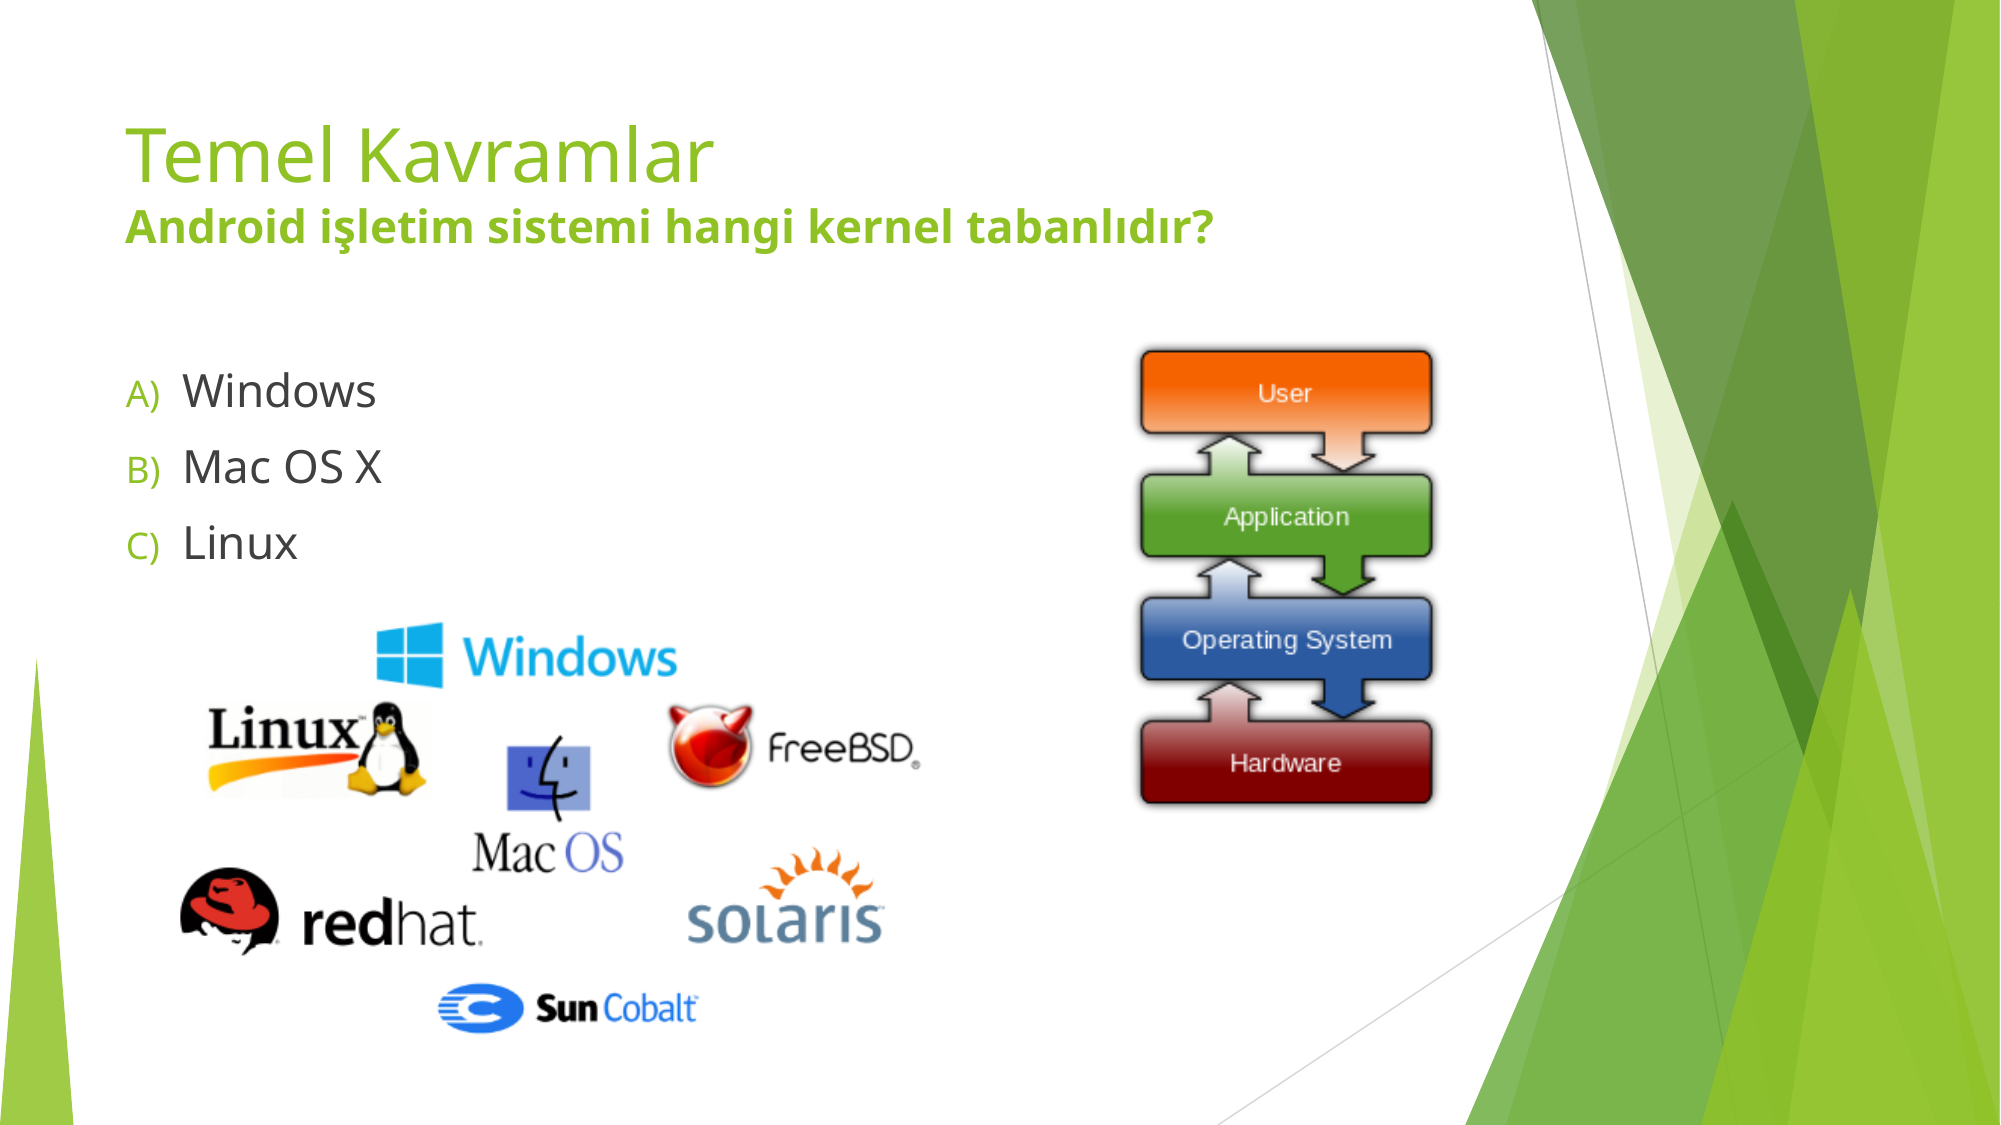

# Temel Kavramlar Android işletim sistemi hangi kernel tabanlıdır?
Windows
Mac OS X
Linux